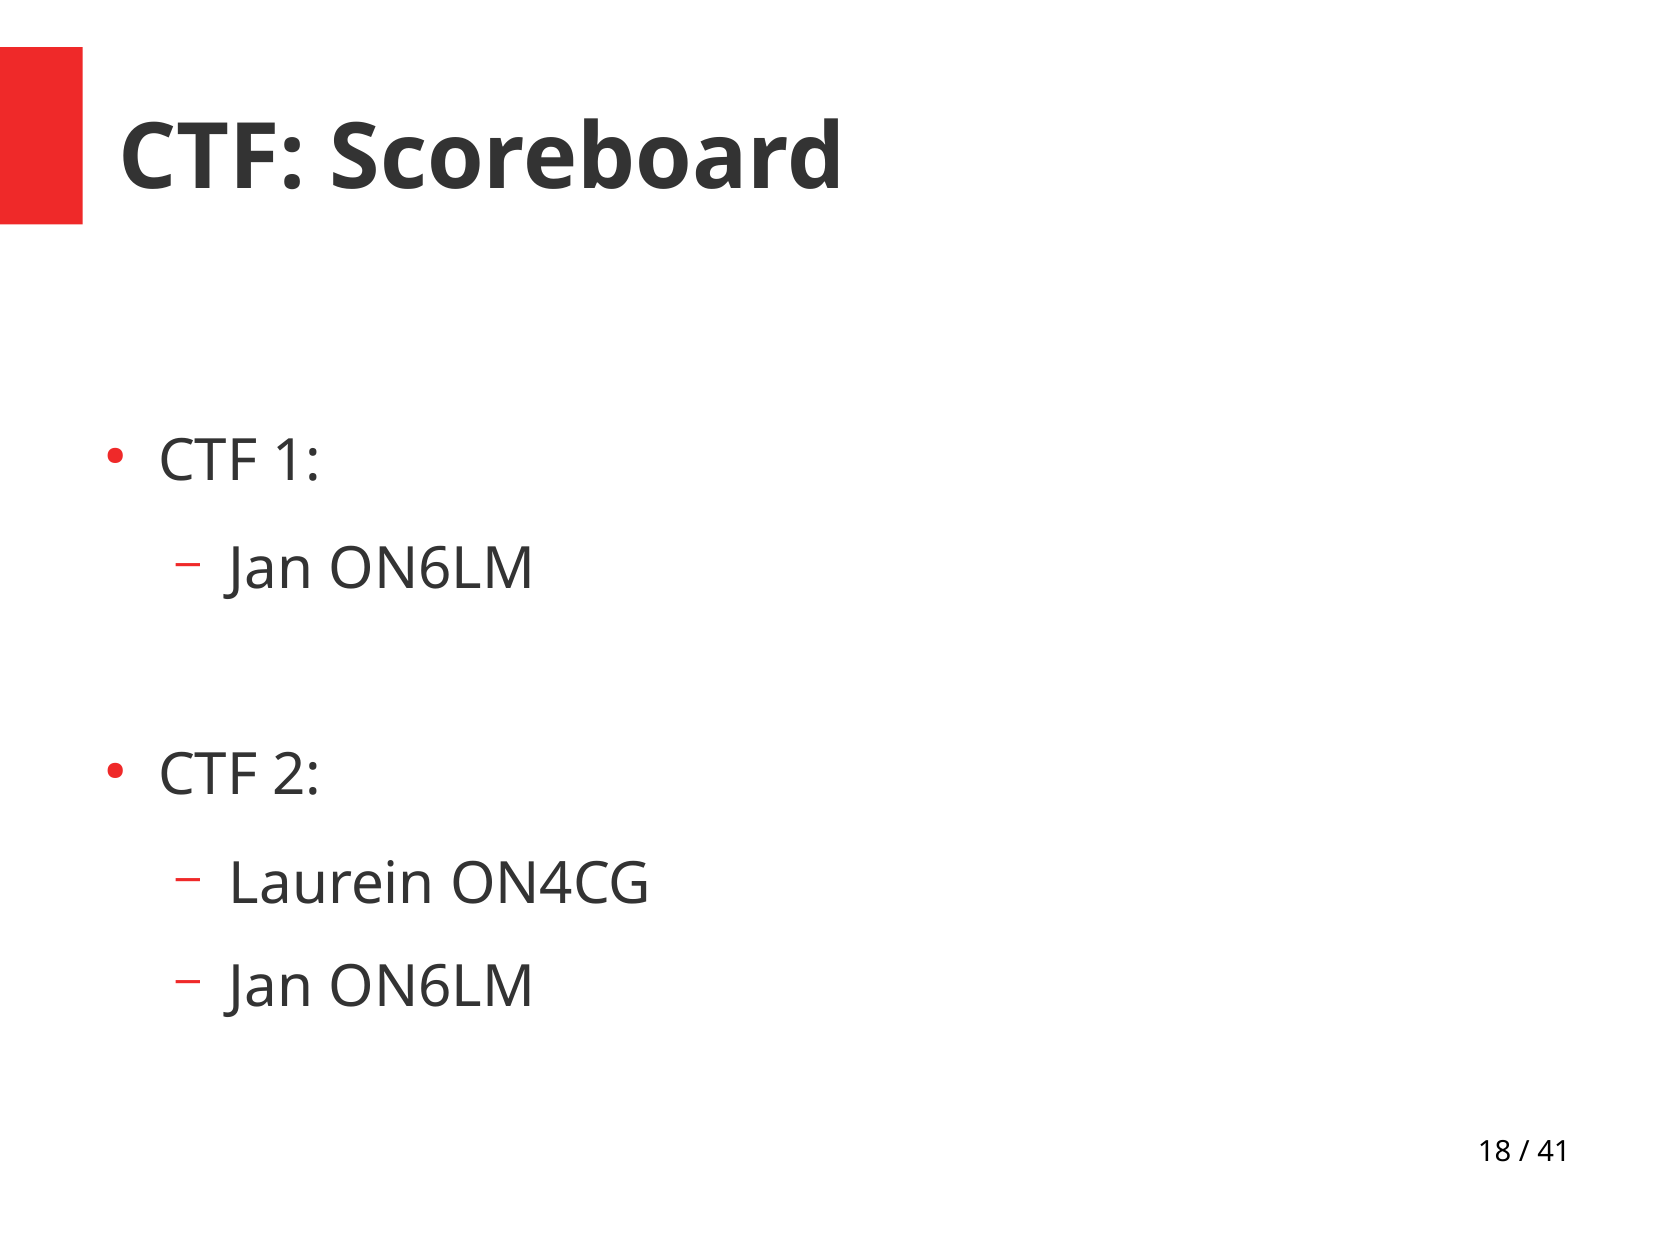

# CTF: Scoreboard
CTF 1:
Jan ON6LM
CTF 2:
Laurein ON4CG
Jan ON6LM
18